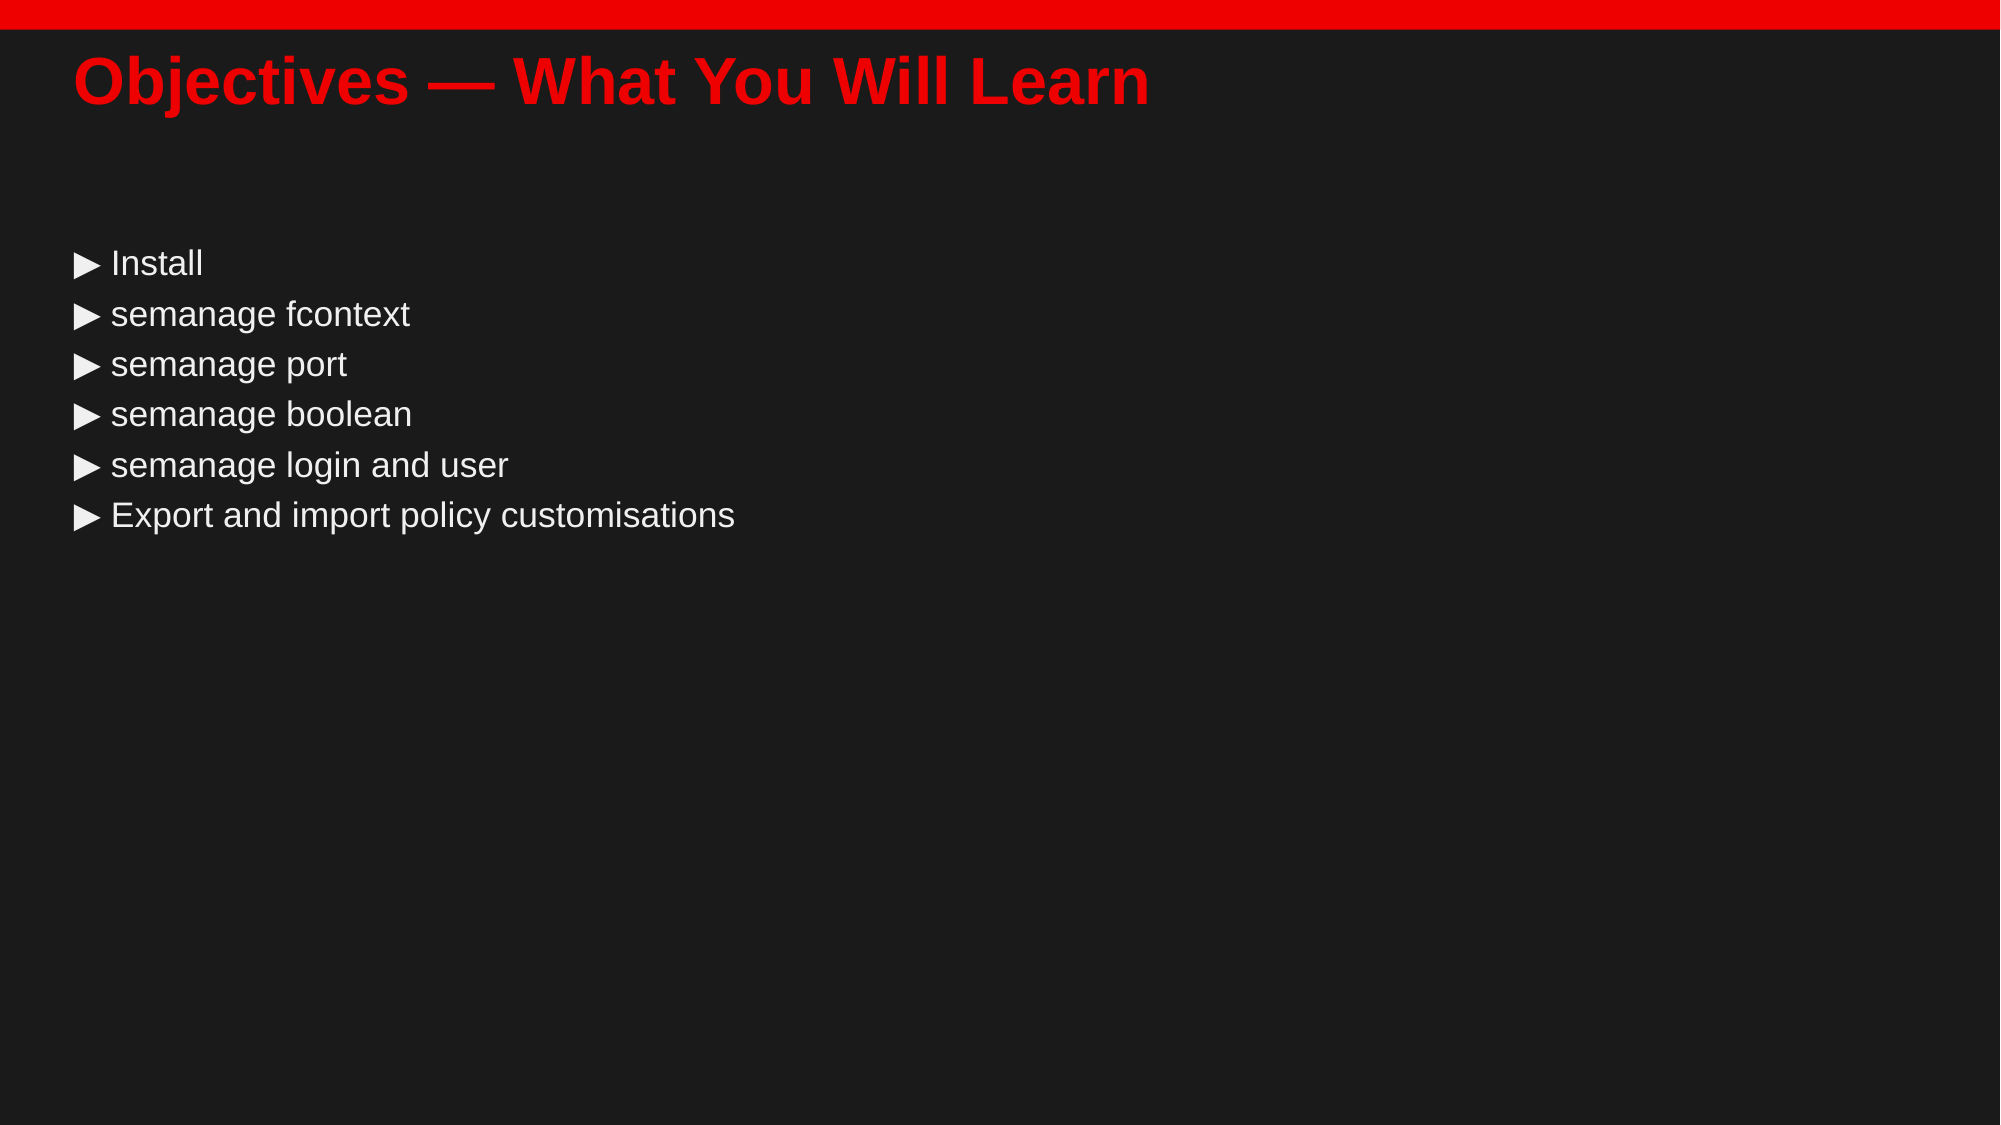

Objectives — What You Will Learn
▶ Install
▶ semanage fcontext
▶ semanage port
▶ semanage boolean
▶ semanage login and user
▶ Export and import policy customisations